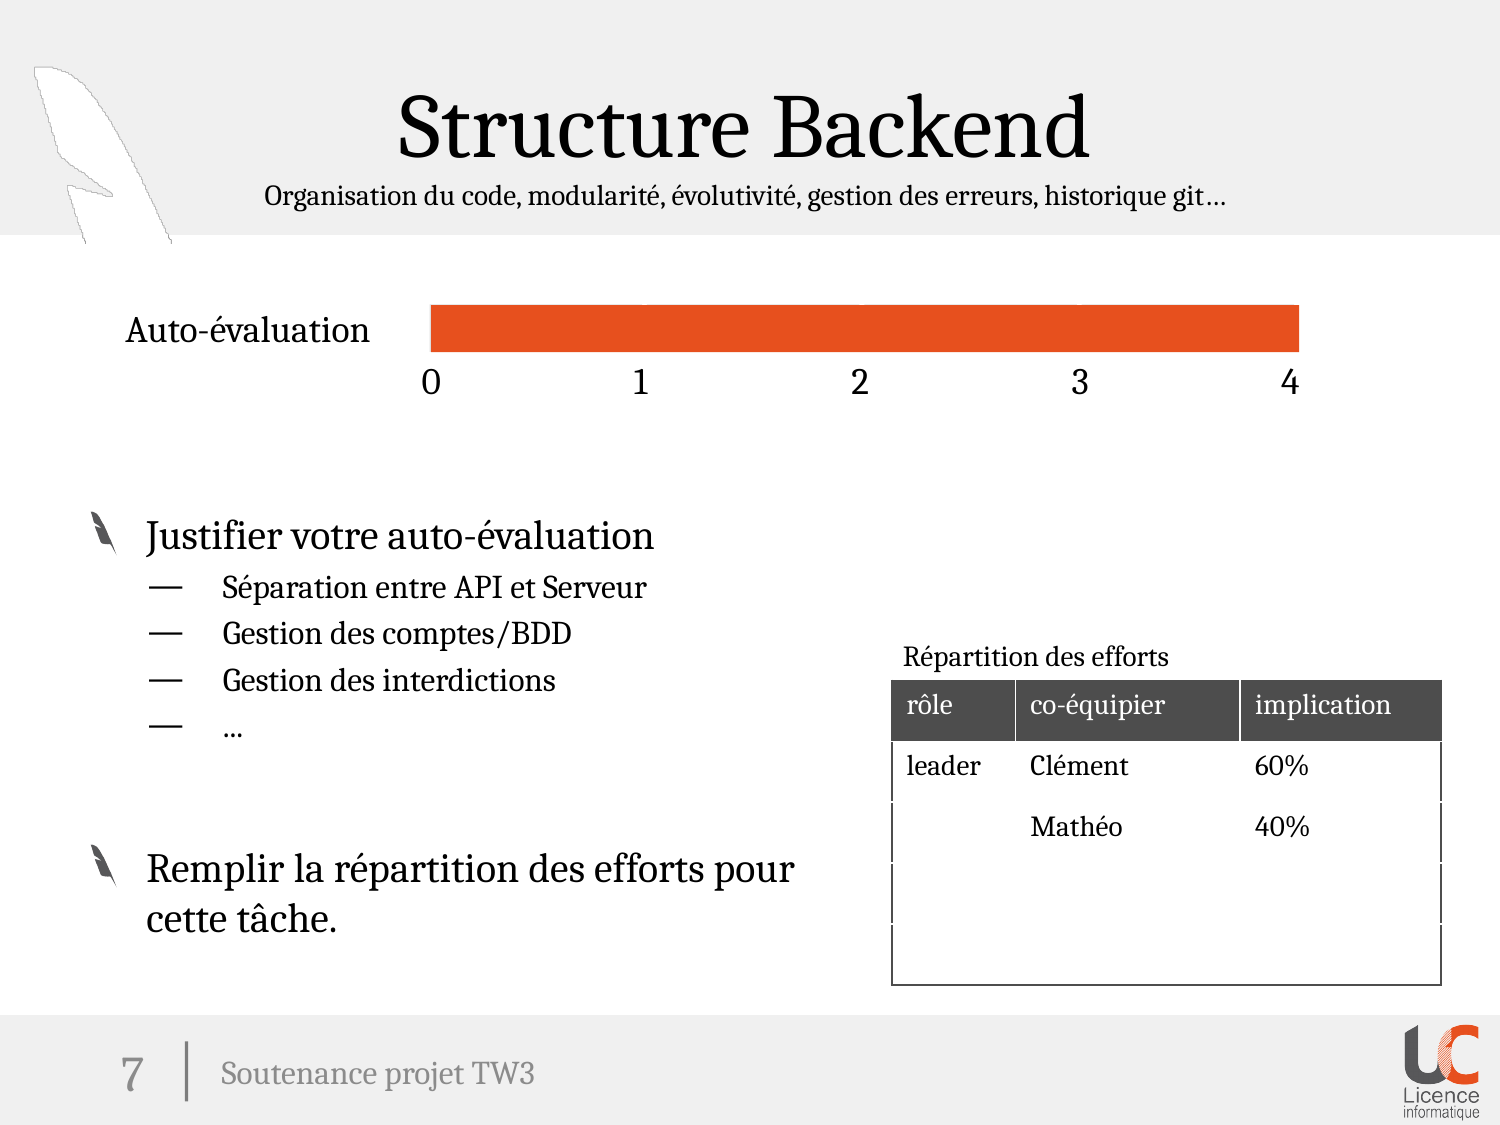

Structure Backend
Organisation du code, modularité, évolutivité, gestion des erreurs, historique git…
# Justifier votre auto-évaluation
Séparation entre API et Serveur
Gestion des comptes/BDD
Gestion des interdictions
...
Remplir la répartition des efforts pour cette tâche.
Répartition des efforts
| rôle | co-équipier | implication |
| --- | --- | --- |
| leader | Clément | 60% |
| | Mathéo | 40% |
| | | |
| | | |
7
Soutenance projet TW3